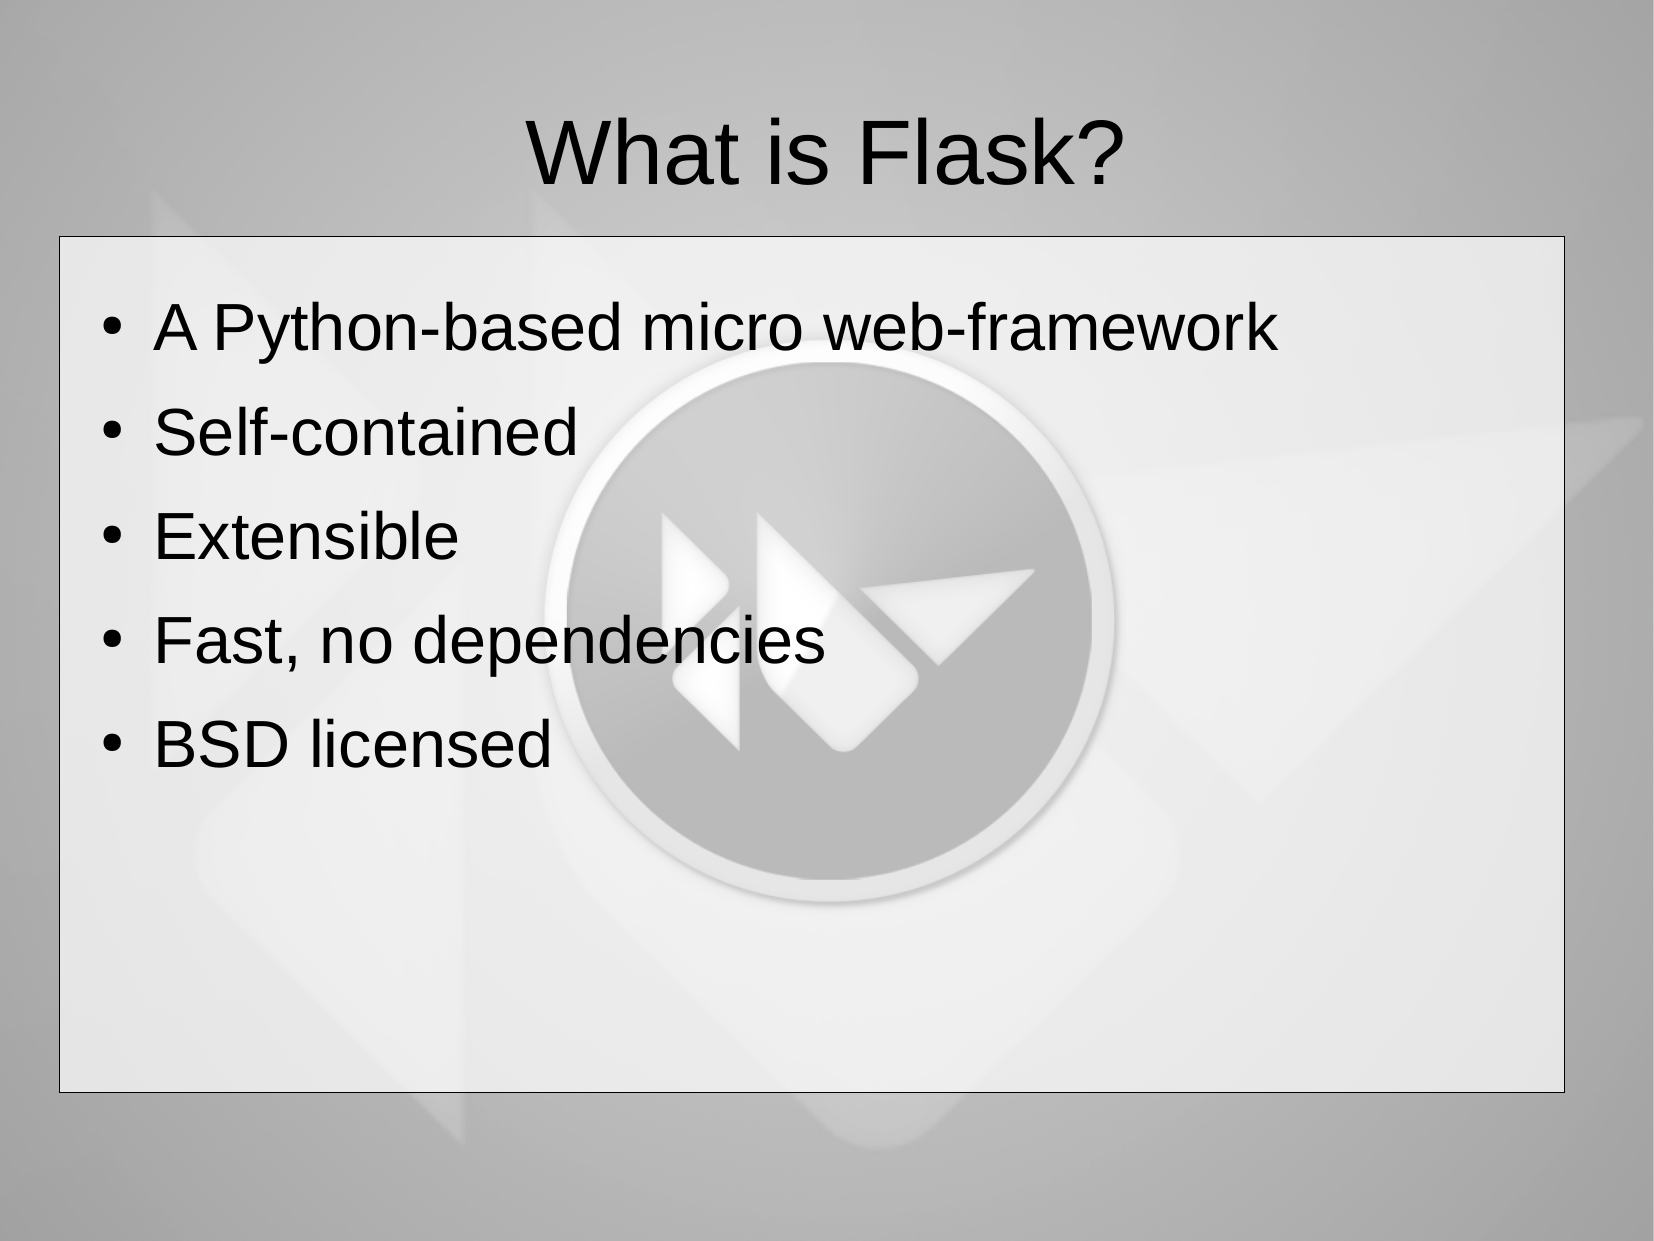

# What is Flask?
A Python-based micro web-framework
Self-contained
Extensible
Fast, no dependencies
BSD licensed